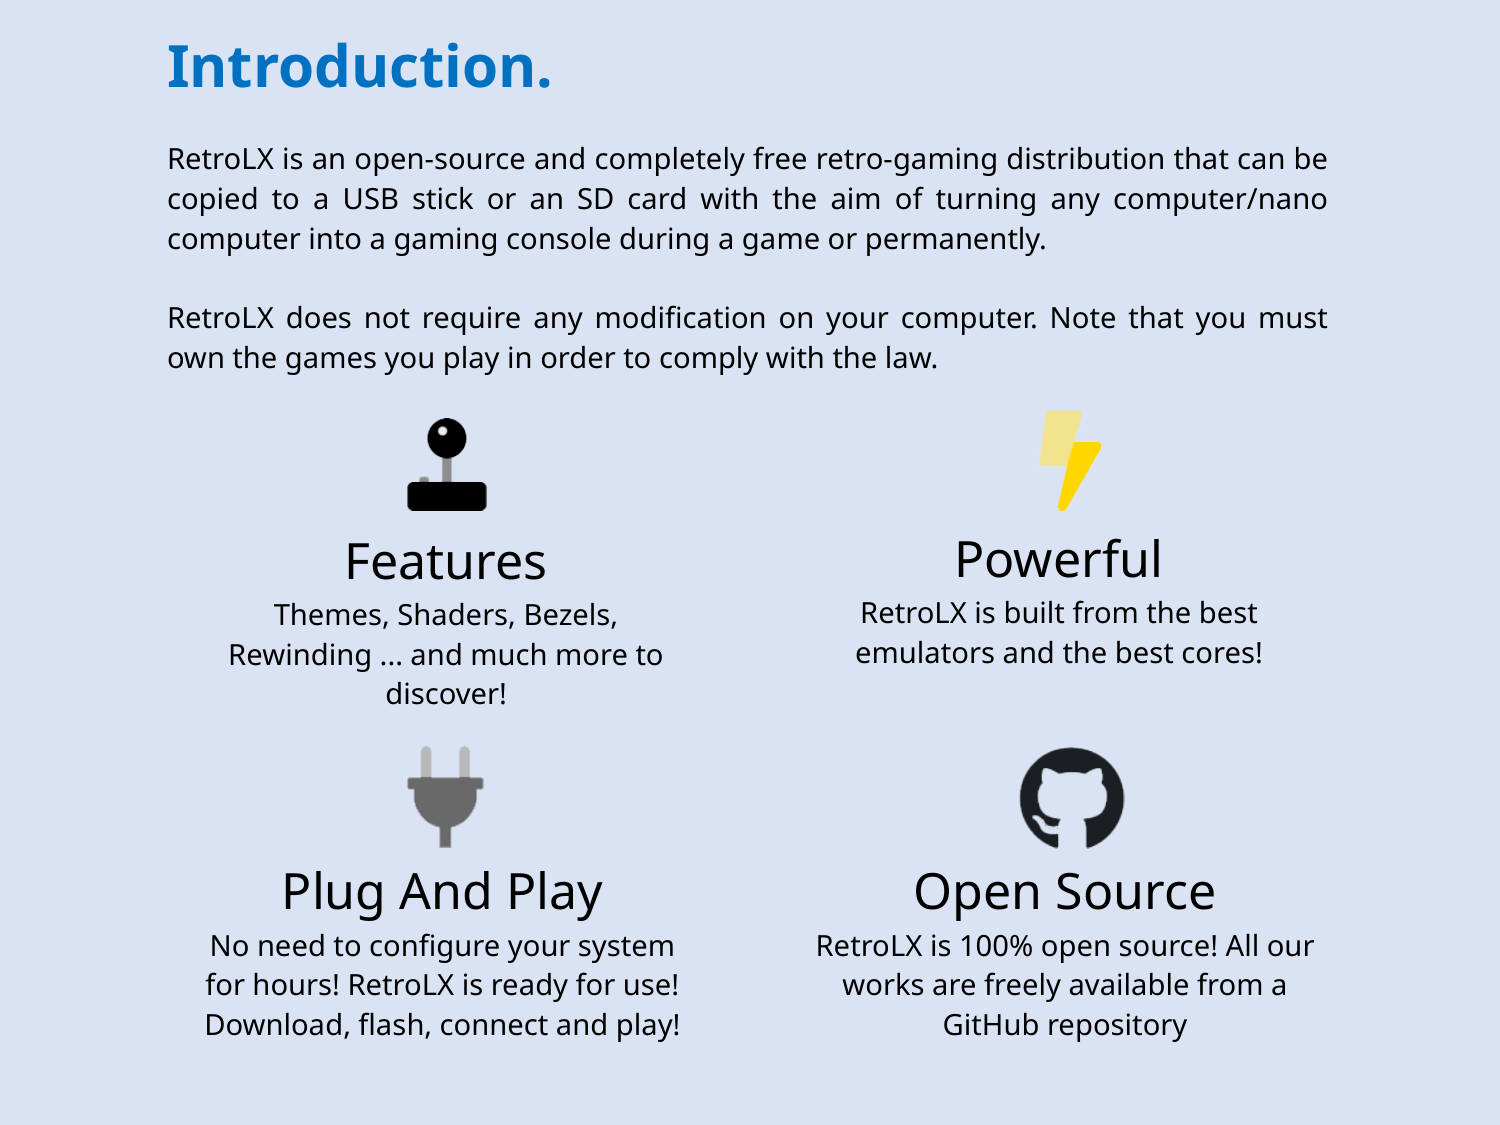

Introduction.
RetroLX is an open-source and completely free retro-gaming distribution that can be copied to a USB stick or an SD card with the aim of turning any computer/nano computer into a gaming console during a game or permanently.
RetroLX does not require any modification on your computer. Note that you must own the games you play in order to comply with the law.
Powerful
RetroLX is built from the best emulators and the best cores!
Features
Themes, Shaders, Bezels, Rewinding ... and much more to discover!
Plug And Play
No need to configure your system for hours! RetroLX is ready for use! Download, flash, connect and play!
Open Source
RetroLX is 100% open source! All our works are freely available from a GitHub repository